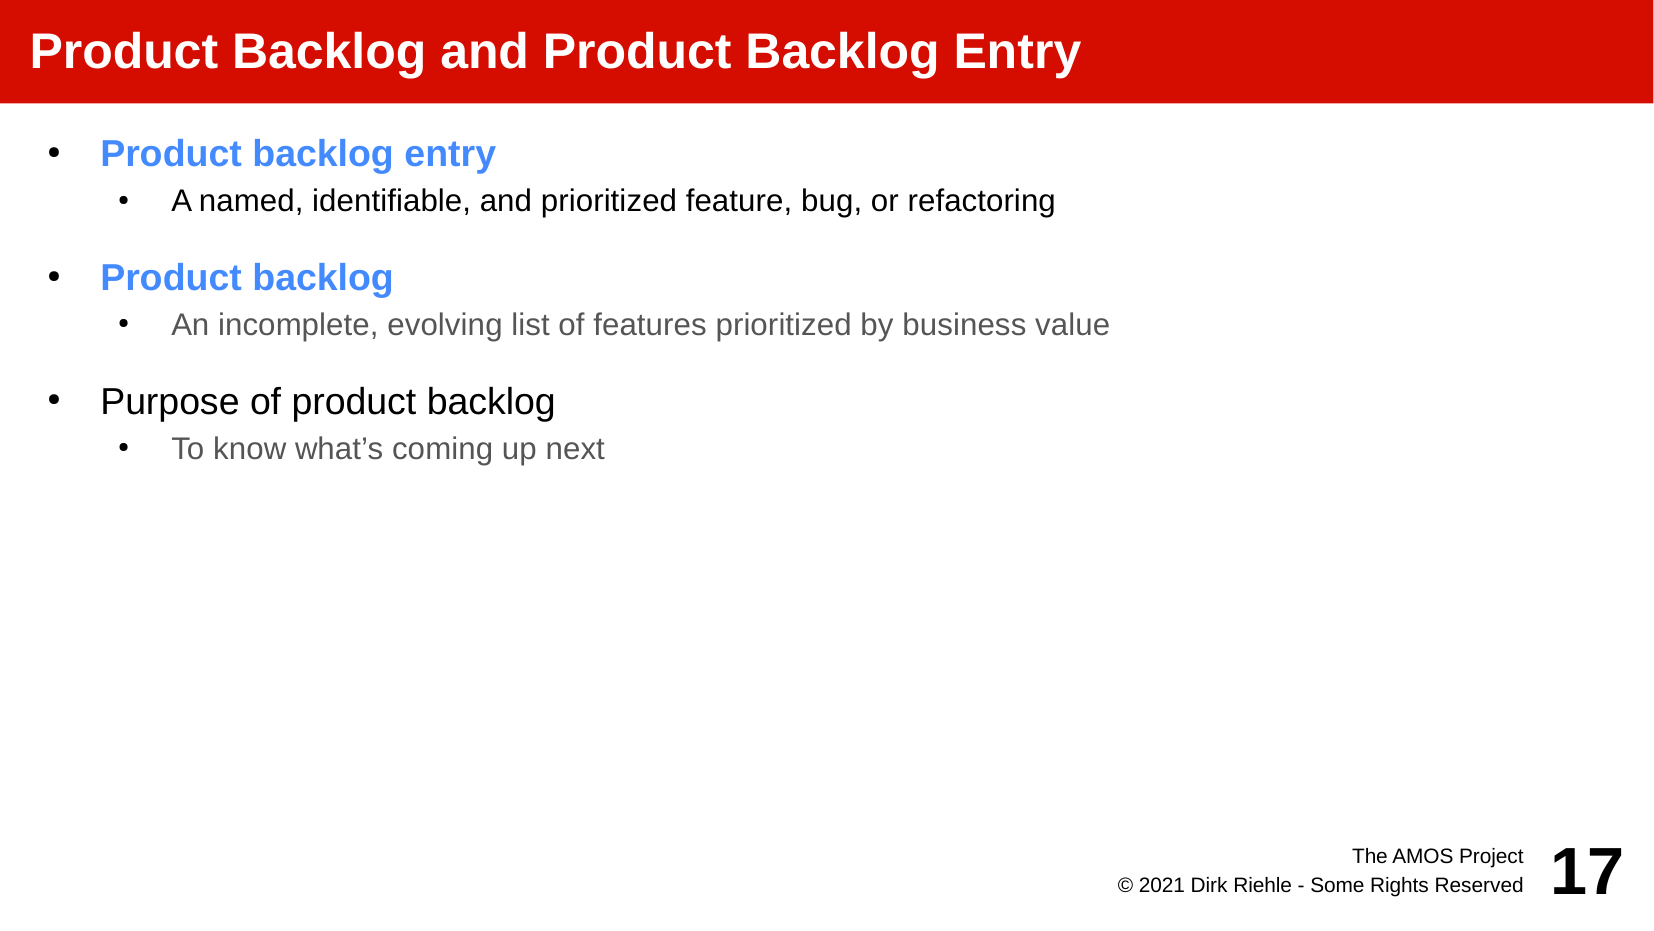

# Product Backlog and Product Backlog Entry
Product backlog entry
A named, identifiable, and prioritized feature, bug, or refactoring
Product backlog
An incomplete, evolving list of features prioritized by business value
Purpose of product backlog
To know what’s coming up next
The AMOS Project
17
© 2021 Dirk Riehle - Some Rights Reserved